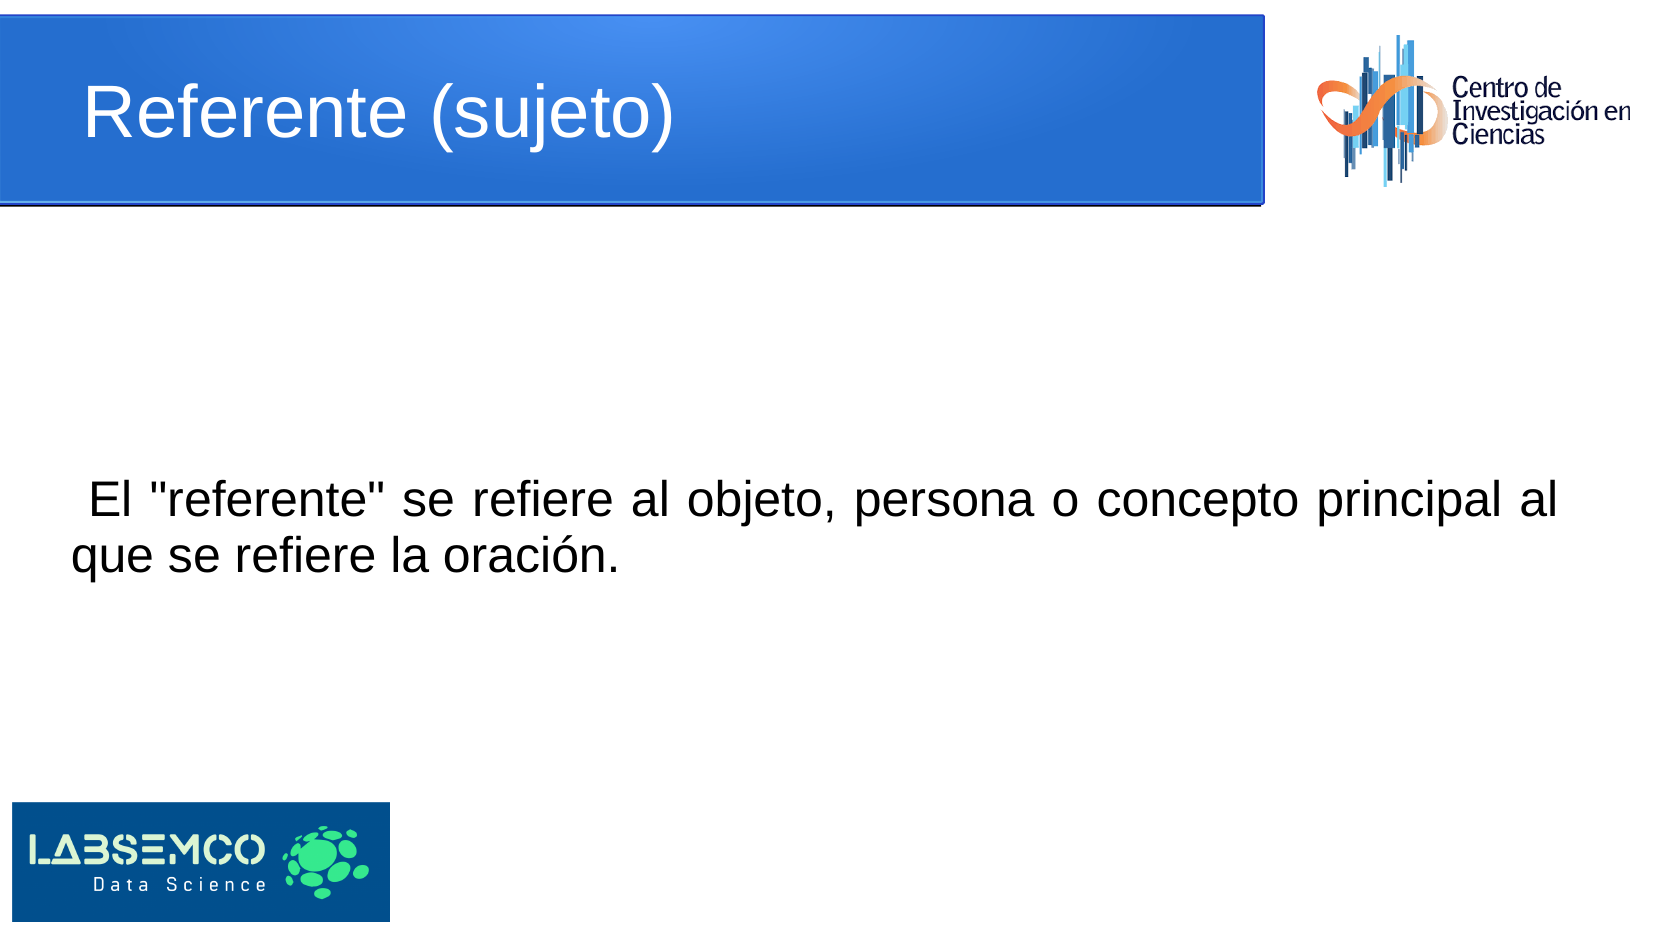

Referente (sujeto)
# El "referente" se refiere al objeto, persona o concepto principal al que se refiere la oración.